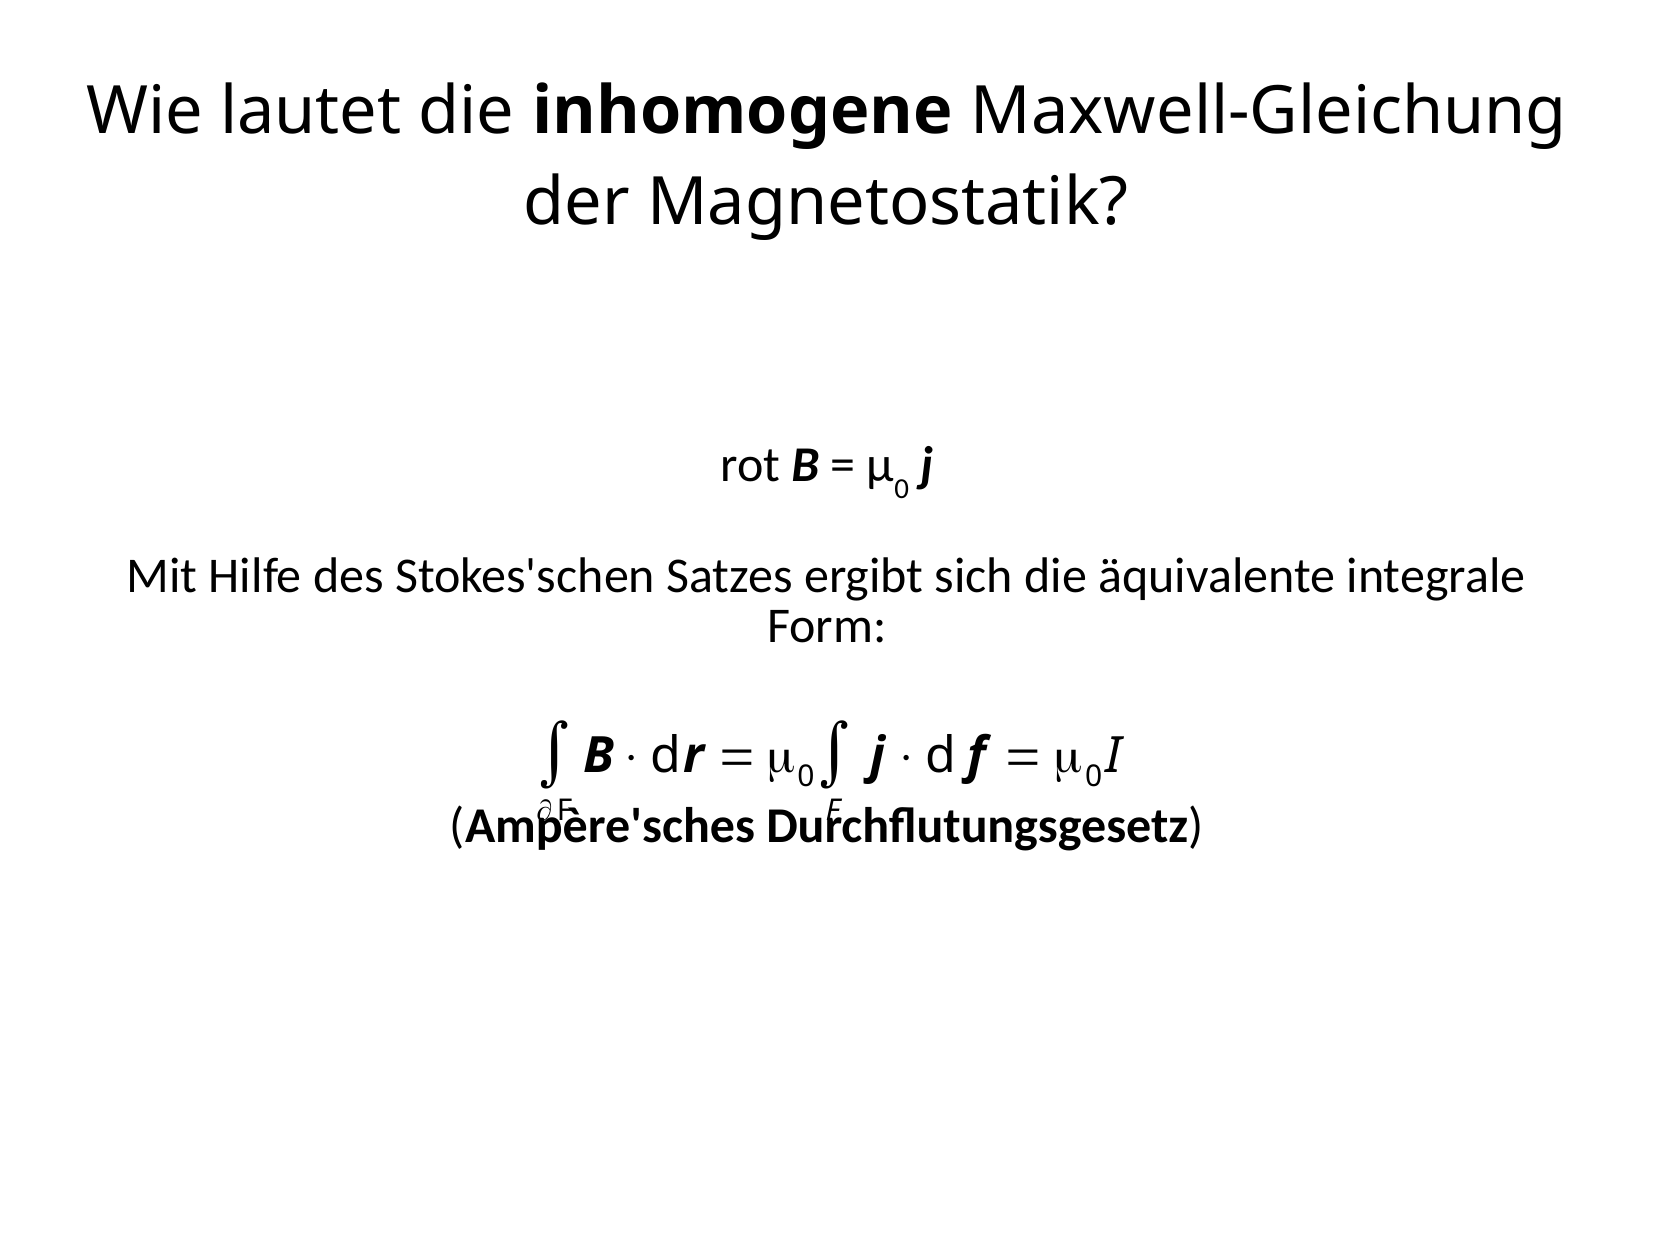

# Wie lautet die inhomogene Maxwell-Gleichung der Magnetostatik?
rot B = μ0 j
Mit Hilfe des Stokes'schen Satzes ergibt sich die äquivalente integrale Form:
(Ampère'sches Durchflutungsgesetz)